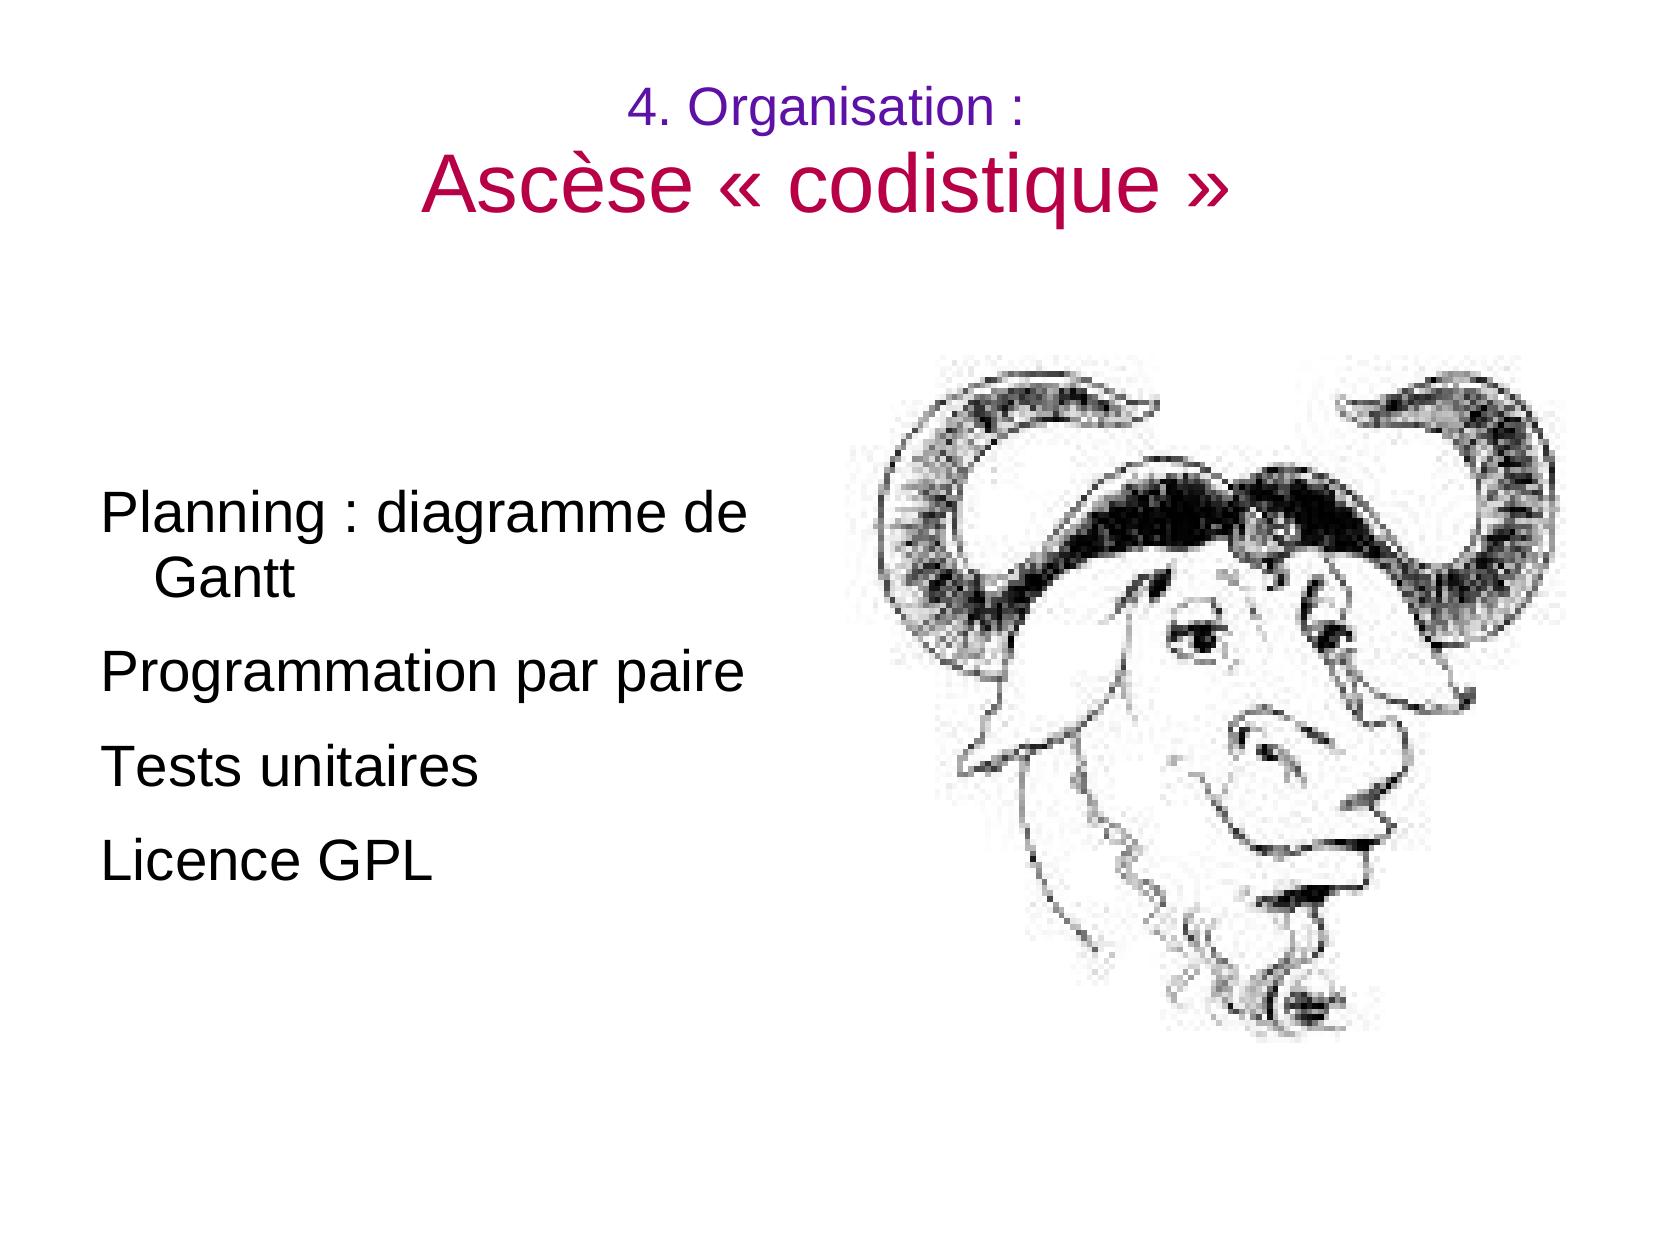

# 4. Organisation : Ascèse « codistique »
Planning : diagramme de Gantt
Programmation par paire
Tests unitaires
Licence GPL